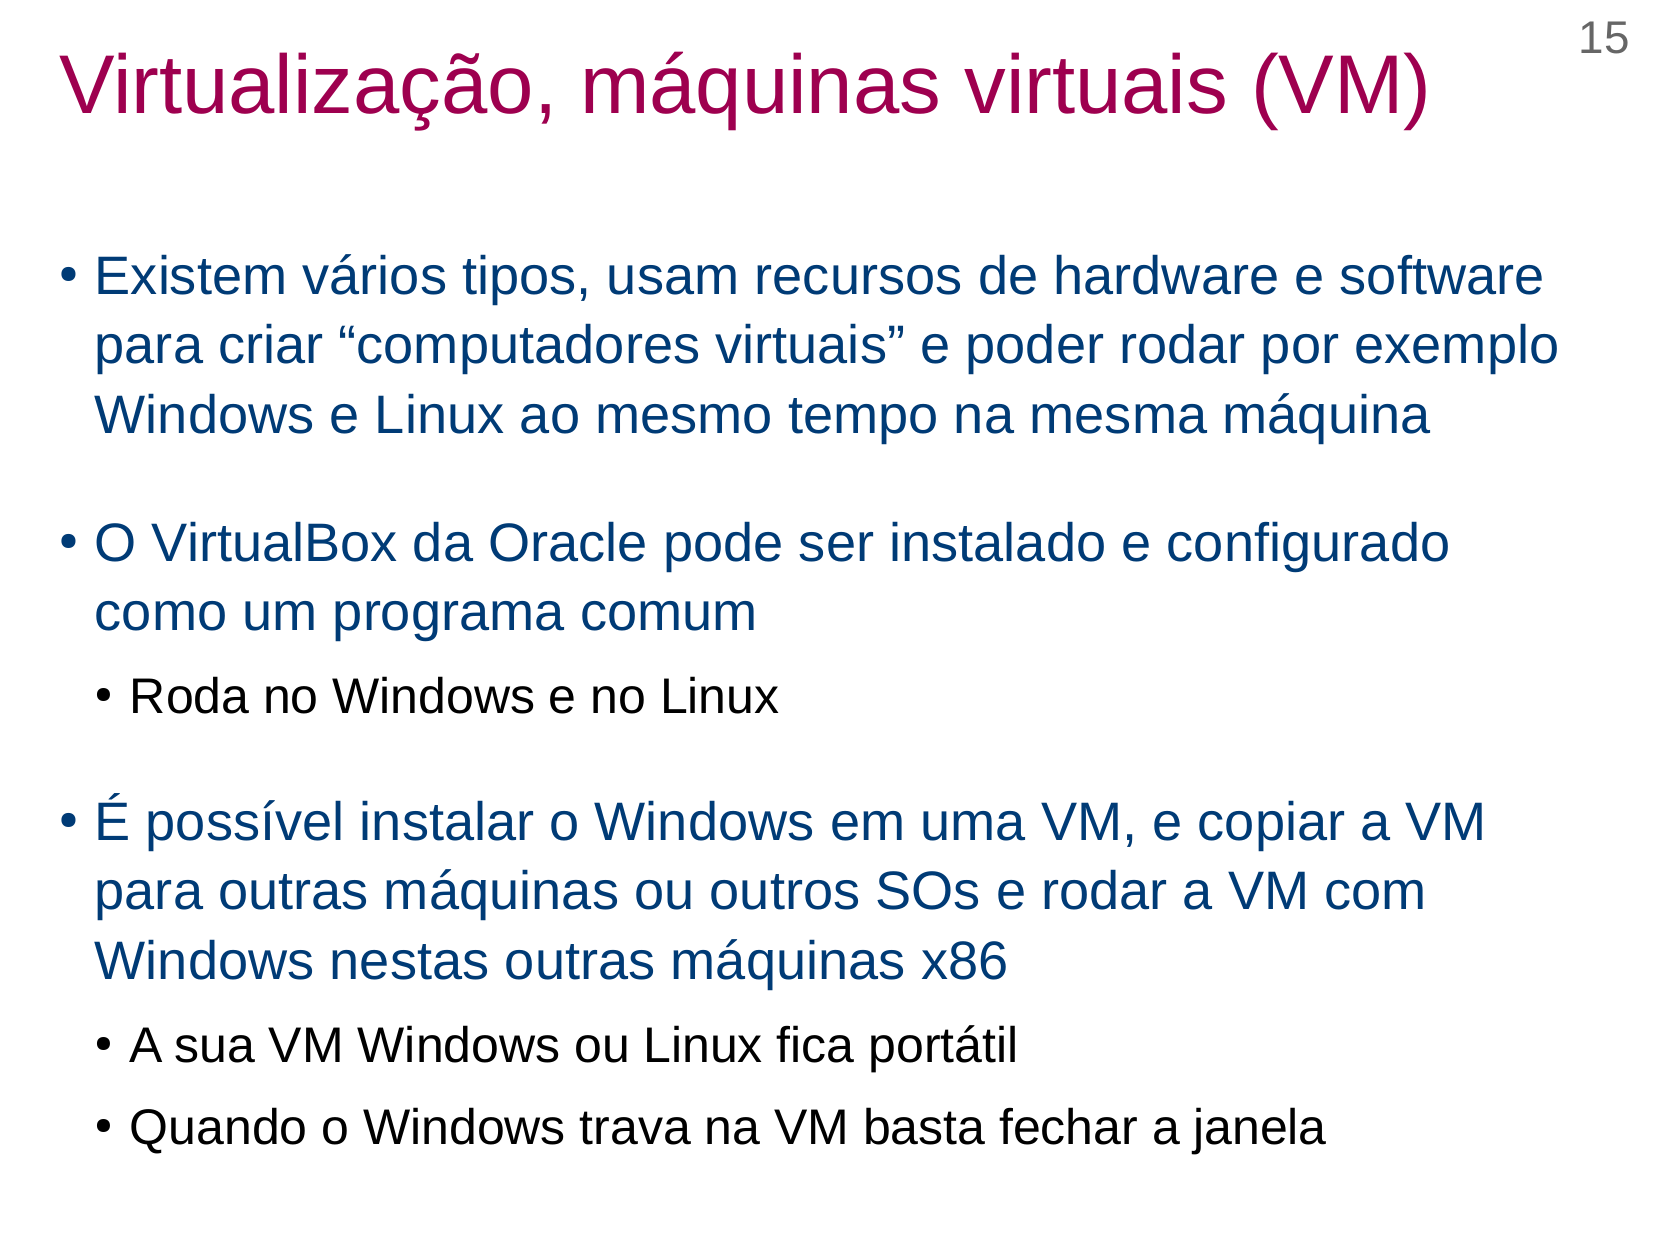

15
# Virtualização, máquinas virtuais (VM)
Existem vários tipos, usam recursos de hardware e software para criar “computadores virtuais” e poder rodar por exemplo Windows e Linux ao mesmo tempo na mesma máquina
O VirtualBox da Oracle pode ser instalado e configurado como um programa comum
Roda no Windows e no Linux
É possível instalar o Windows em uma VM, e copiar a VM para outras máquinas ou outros SOs e rodar a VM com Windows nestas outras máquinas x86
A sua VM Windows ou Linux fica portátil
Quando o Windows trava na VM basta fechar a janela